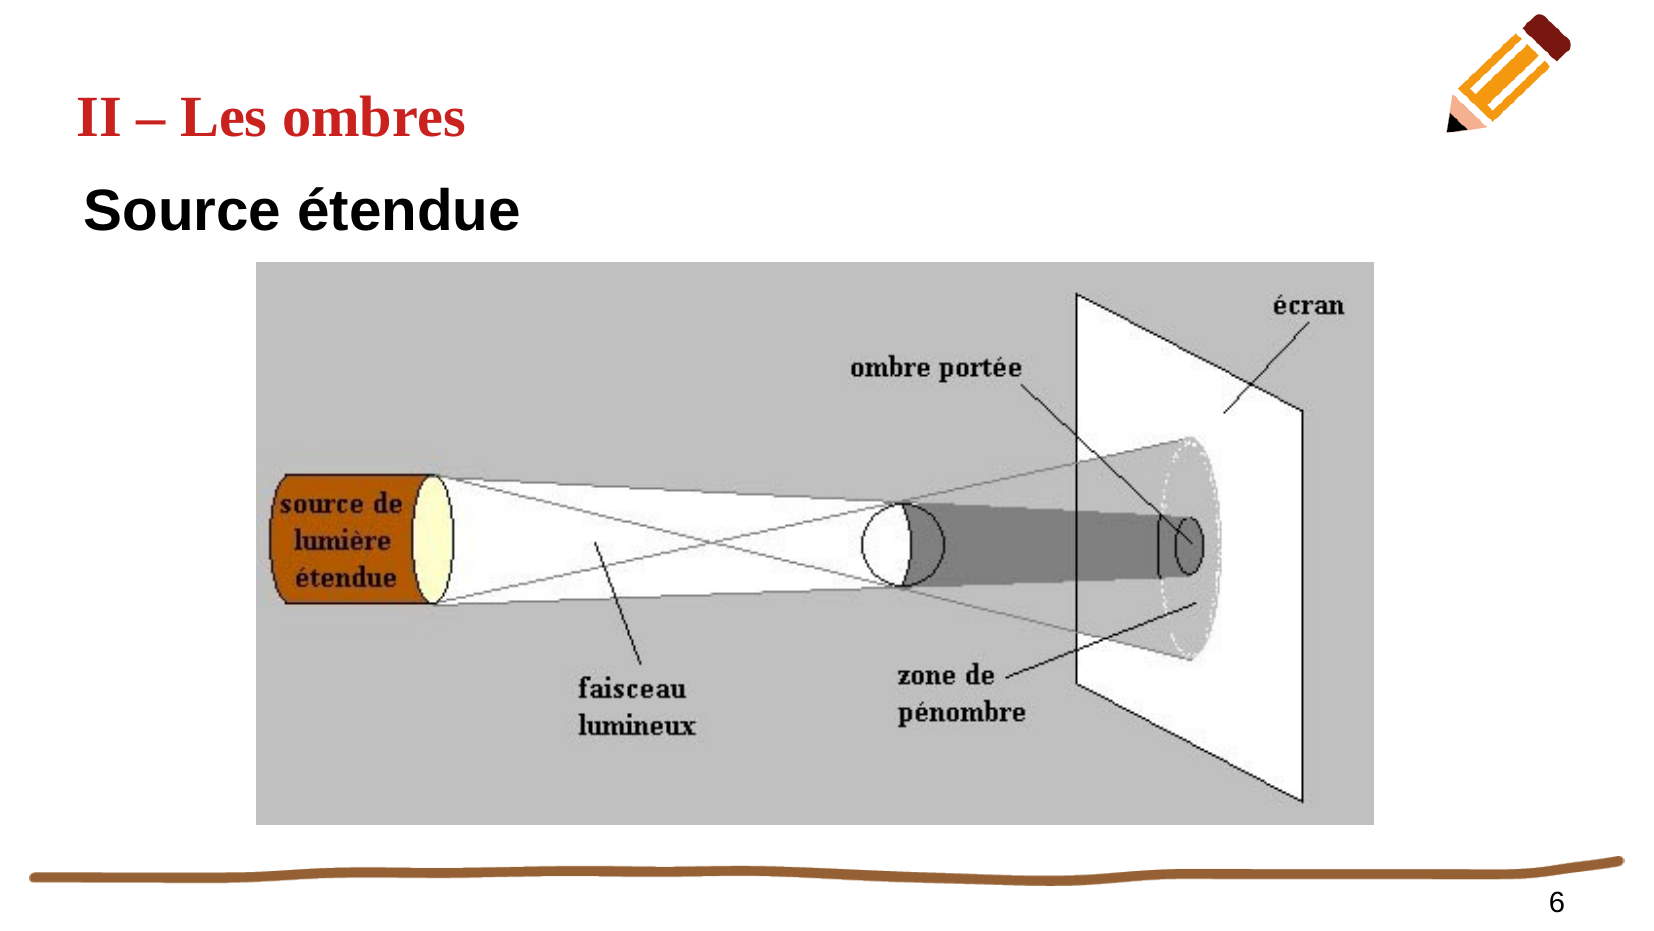

# II – Les ombres
Source étendue
6